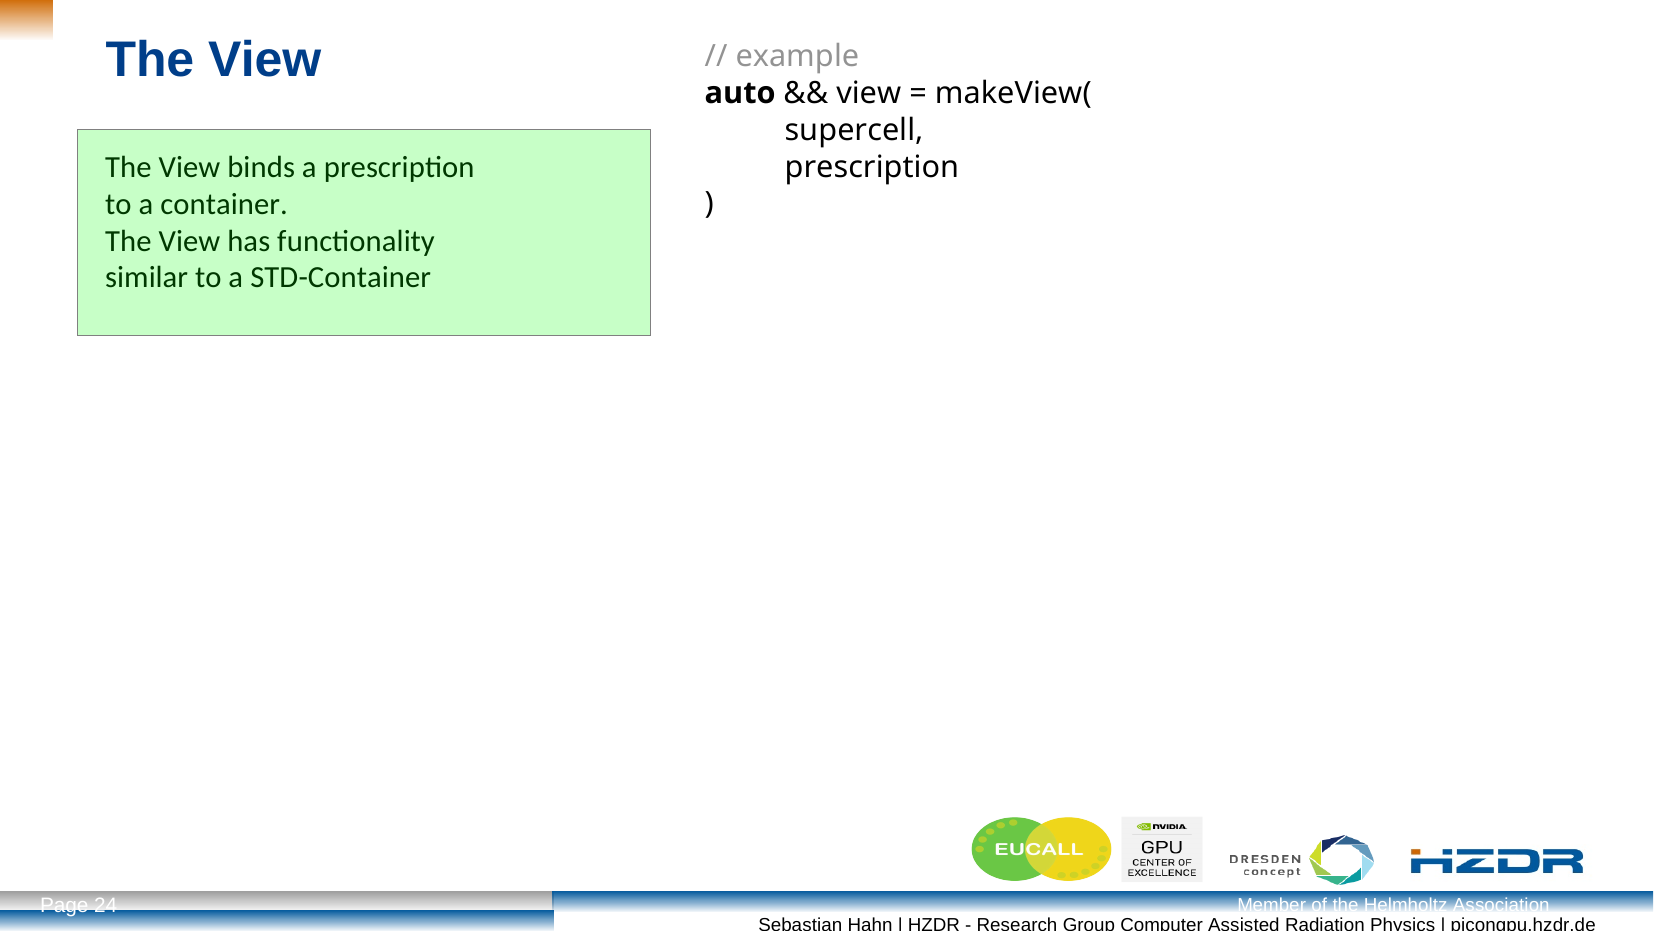

# The View
// example
auto && view = makeView(
 supercell,
 prescription
)
The View binds a prescription
to a container.
The View has functionality
similar to a STD-Container